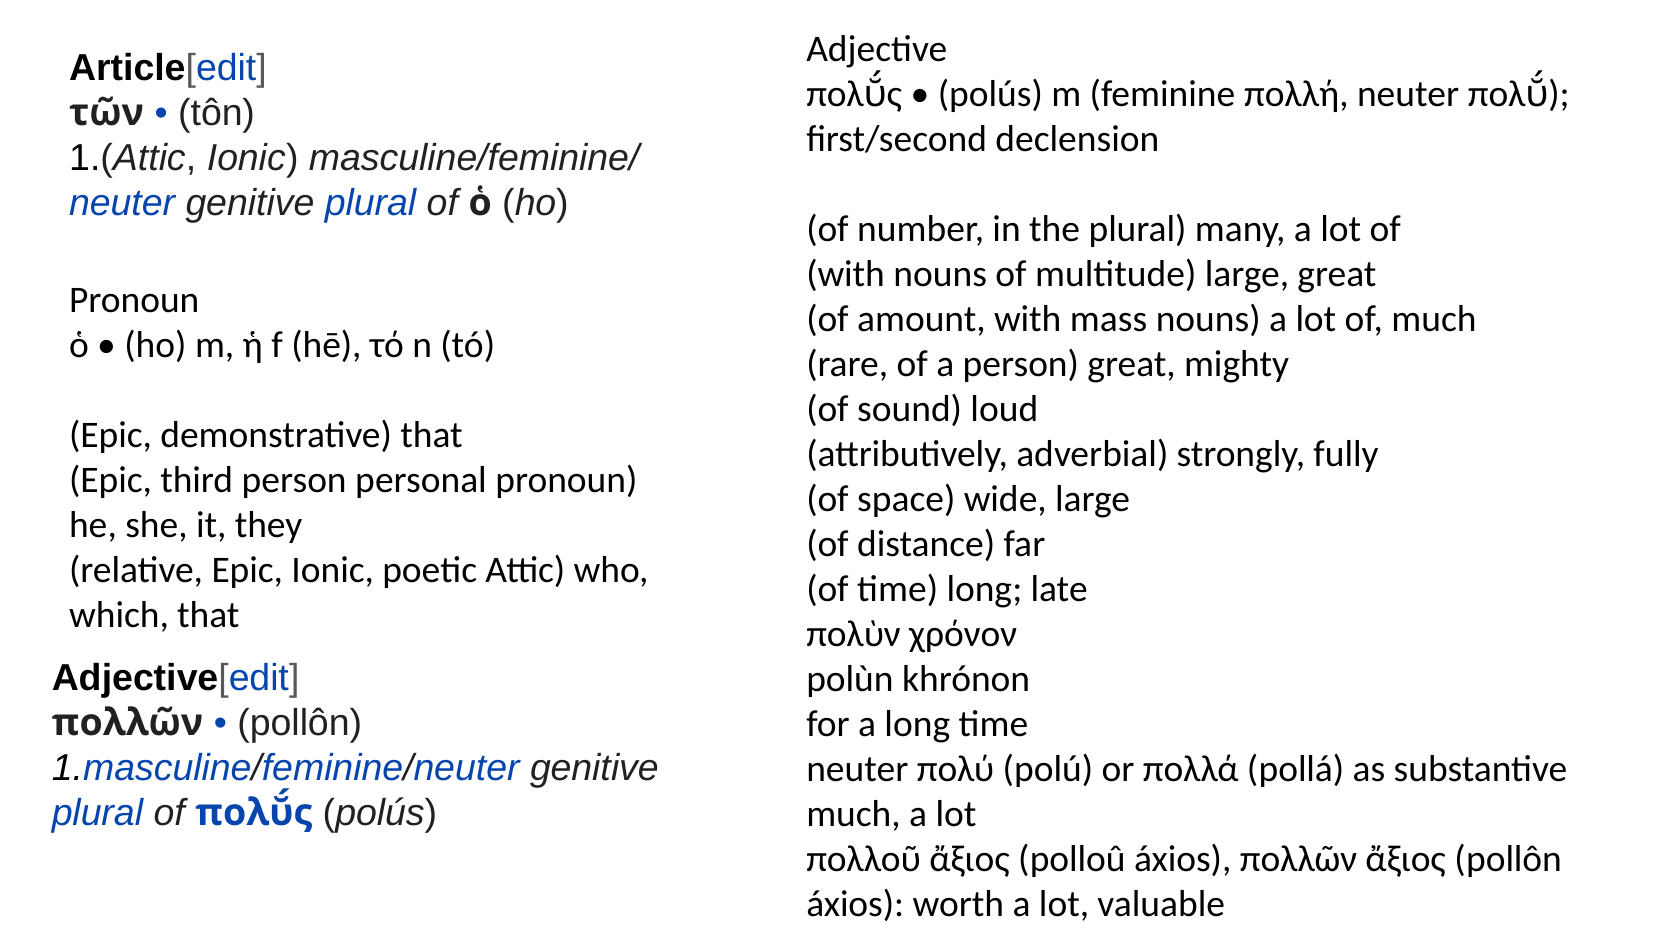

Adjective
πολῠ́ς • (polús) m (feminine πολλή, neuter πολῠ́); first/second declension
(of number, in the plural) many, a lot of
(with nouns of multitude) large, great
(of amount, with mass nouns) a lot of, much
(rare, of a person) great, mighty
(of sound) loud
(attributively, adverbial) strongly, fully
(of space) wide, large
(of distance) far
(of time) long; late
πολὺν χρόνον
polùn khrónon
for a long time
neuter πολύ (polú) or πολλά (pollá) as substantive
much, a lot
πολλοῦ ἄξιος (polloû áxios), πολλῶν ἄξιος (pollôn áxios): worth a lot, valuable
περὶ πολλοῦ ποιέομαι (perì polloû poiéomai): to think something worth a great deal, value it greatly, be glad
(of distance) A great distance, far
Article[edit]
τῶν • (tôn)
(Attic, Ionic) masculine/feminine/neuter genitive plural of ὁ (ho)
Pronoun
ὁ • (ho) m, ἡ f (hē), τό n (tó)
(Epic, demonstrative) that
(Epic, third person personal pronoun) he, she, it, they
(relative, Epic, Ionic, poetic Attic) who, which, that
Adjective[edit]
πολλῶν • (pollôn)
masculine/feminine/neuter genitive plural of πολῠ́ς (polús)